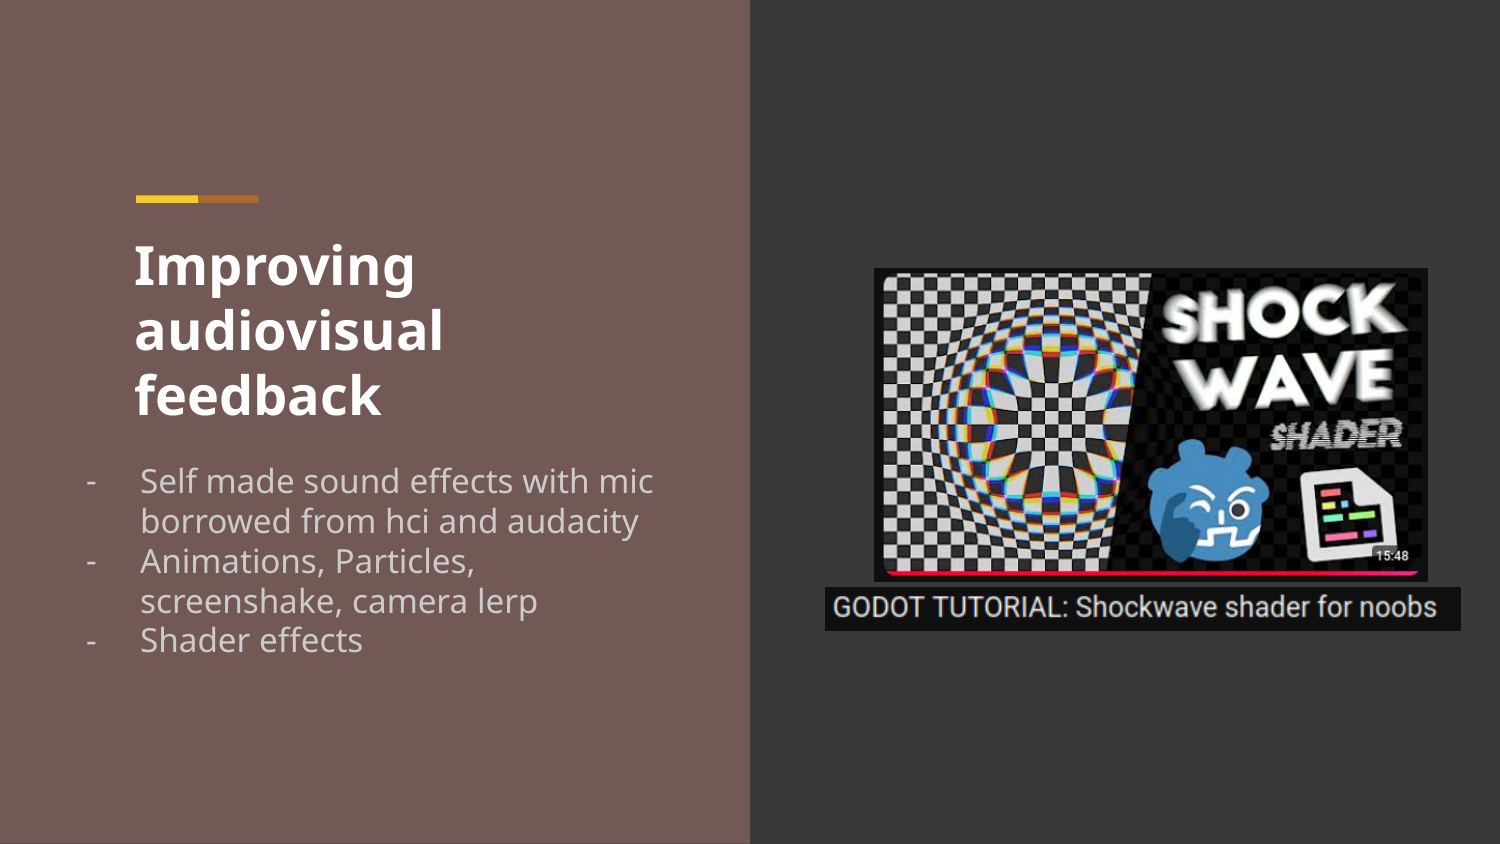

# Improving audiovisual feedback
Self made sound effects with mic borrowed from hci and audacity
Animations, Particles, screenshake, camera lerp
Shader effects